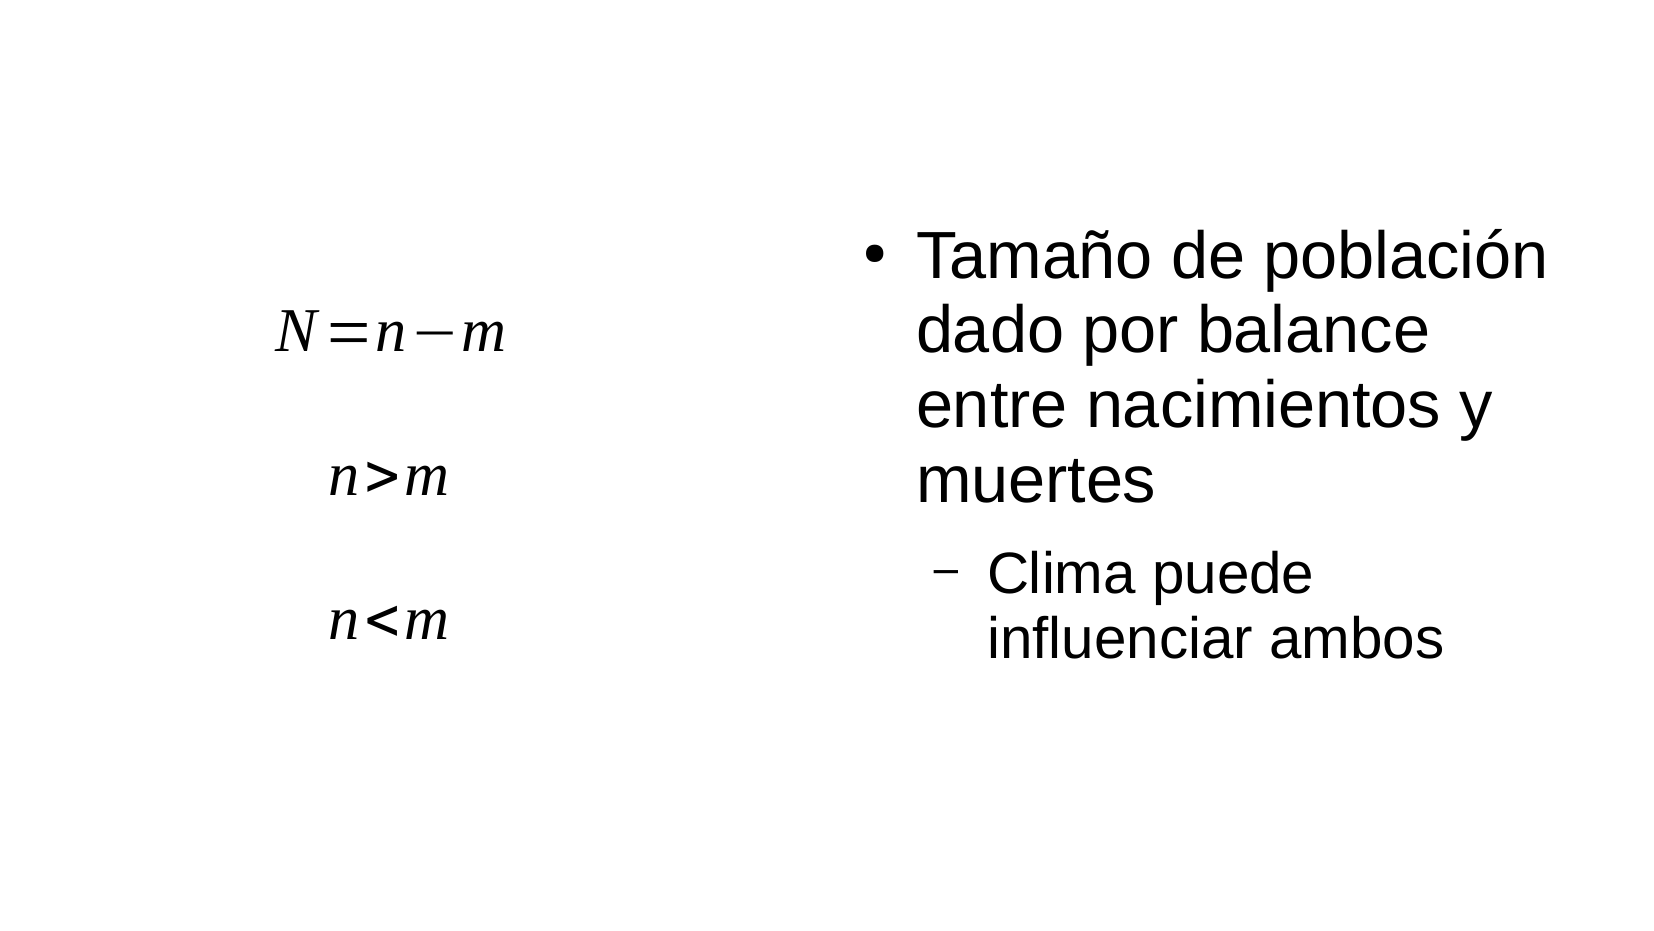

# Tamaño de población dado por balance entre nacimientos y muertes
Clima puede influenciar ambos